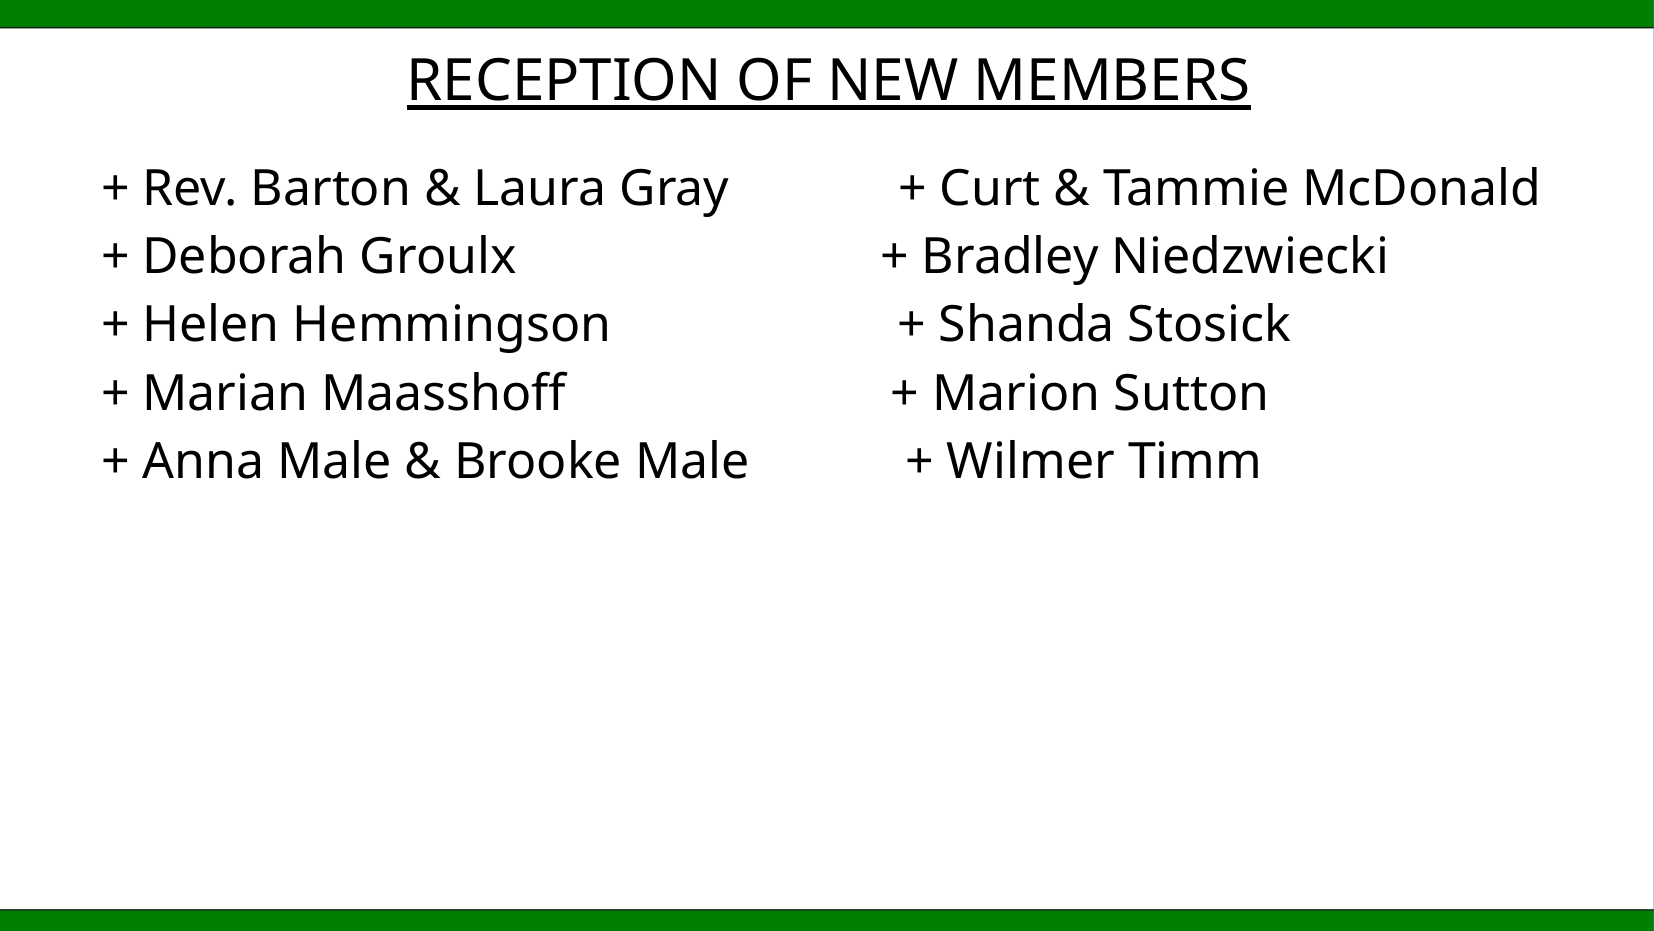

RECEPTION OF NEW MEMBERS
+ Rev. Barton & Laura Gray + Curt & Tammie McDonald + Deborah Groulx + Bradley Niedzwiecki + Helen Hemmingson + Shanda Stosick + Marian Maasshoff + Marion Sutton
+ Anna Male & Brooke Male + Wilmer Timm